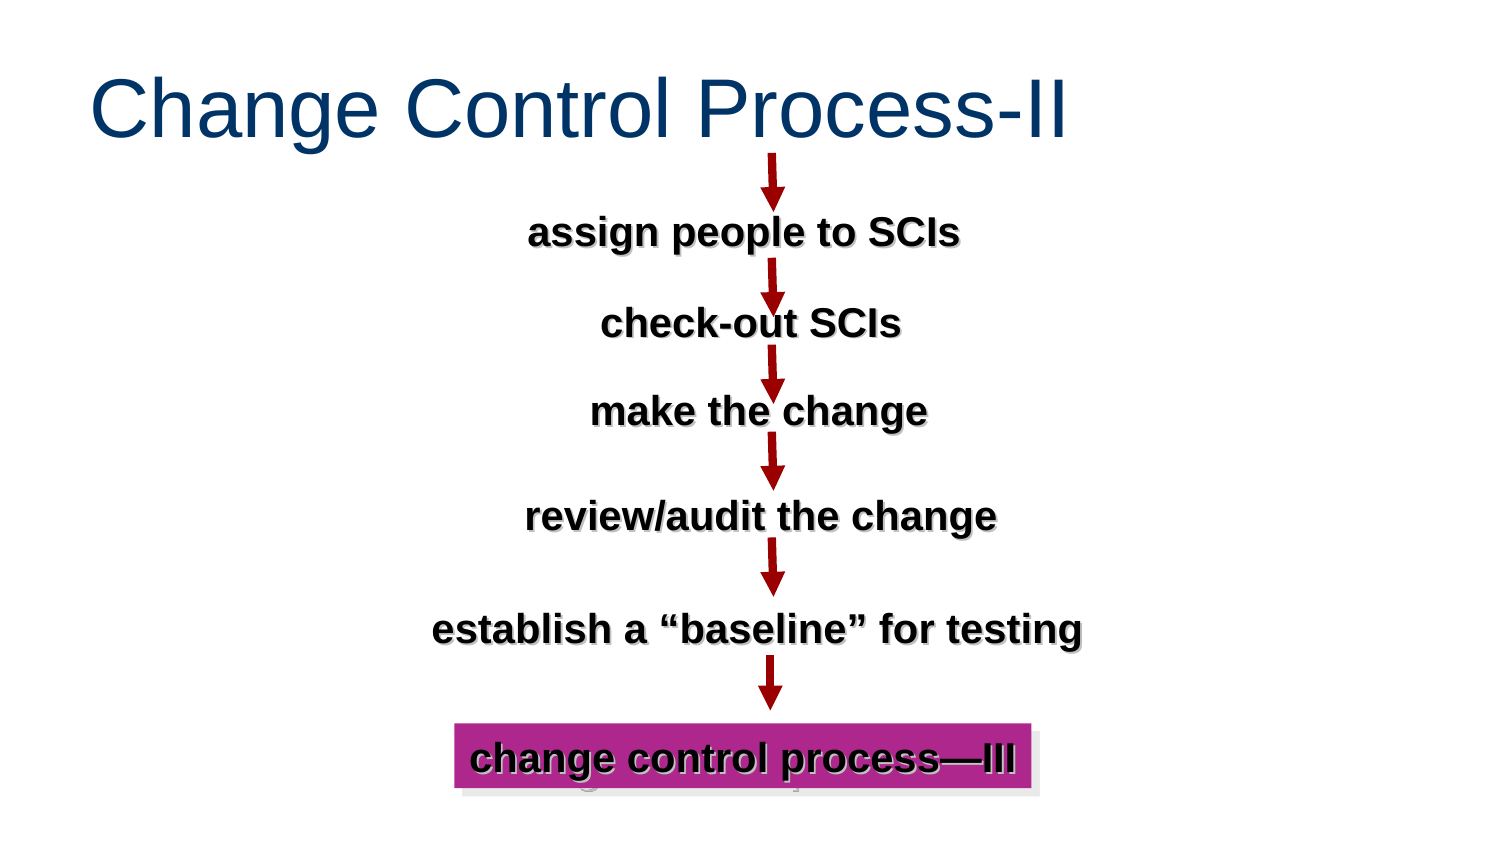

# Change Control Process-II
assign people to SCIs
check-out SCIs
make the change
review/audit the change
establish a “baseline” for testing
change control process—III